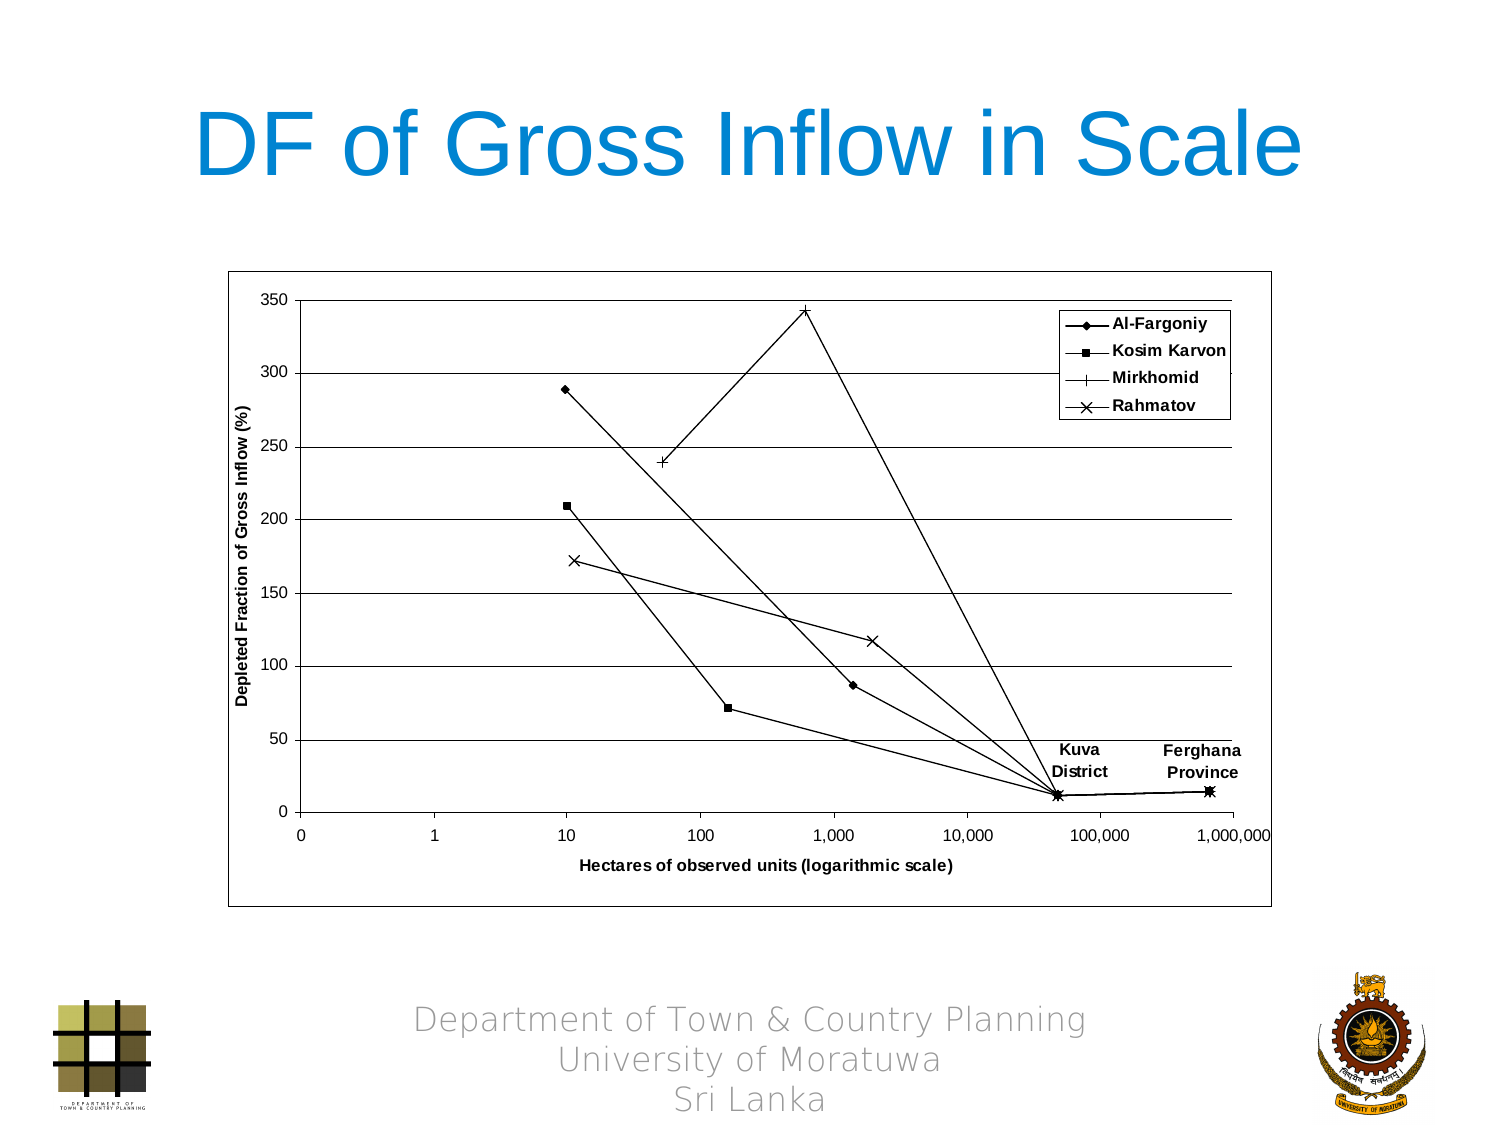

# DF of Gross Inflow in Scale